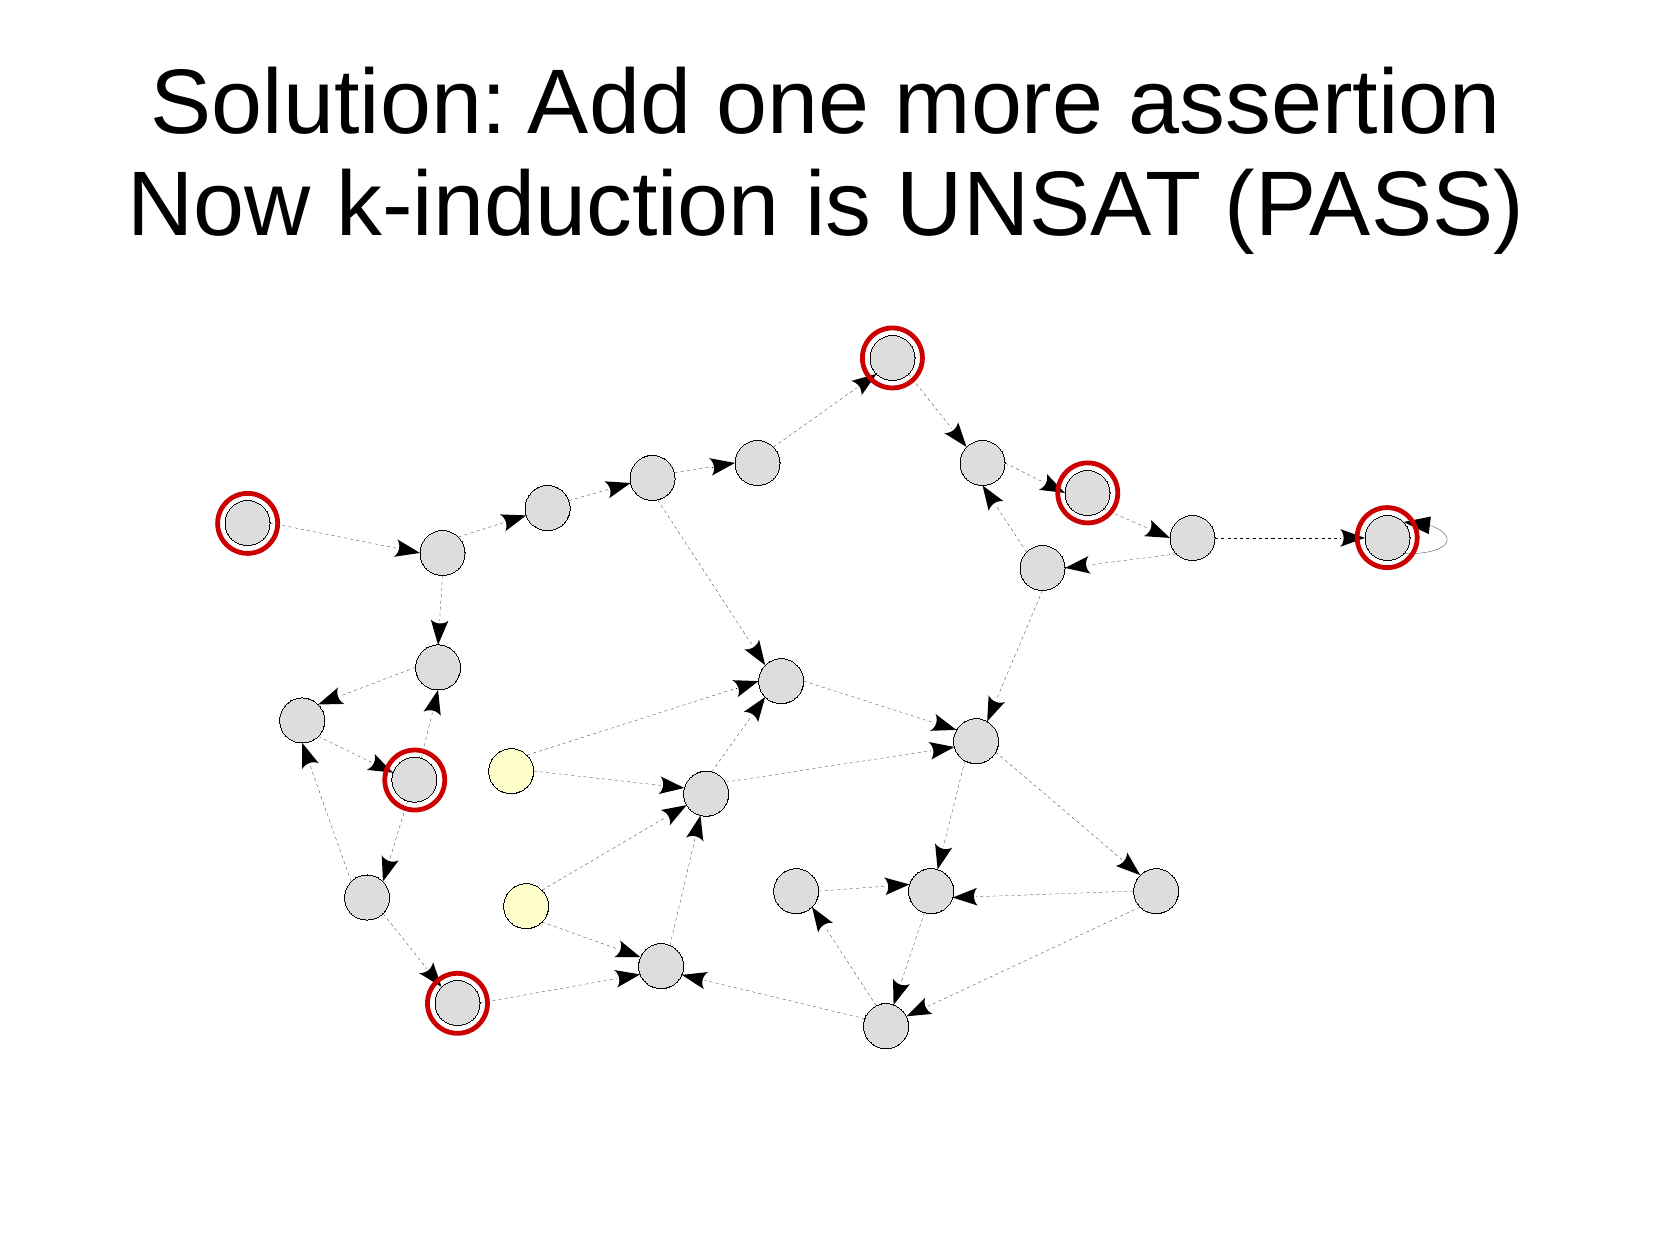

# Solution: Add one more assertion Now k-induction is UNSAT (PASS)